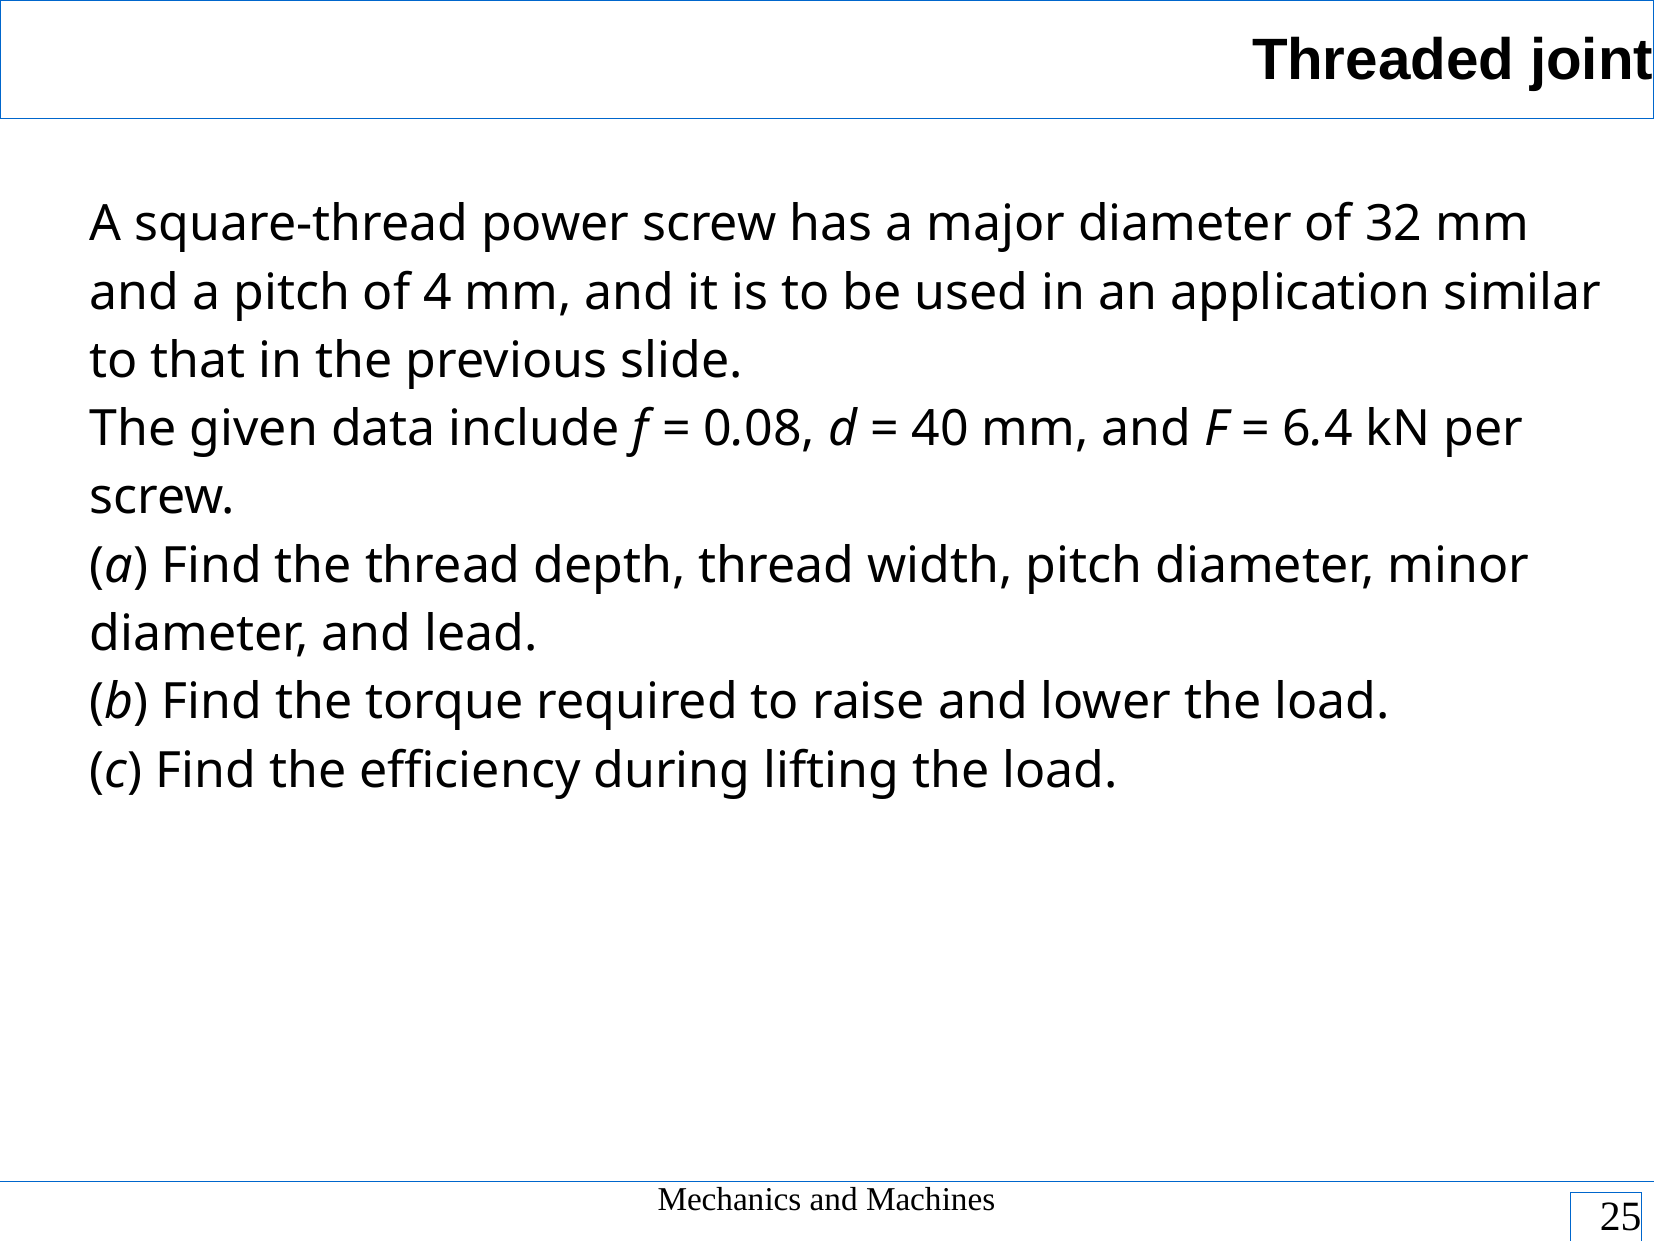

# Threaded joint
A square-thread power screw has a major diameter of 32 mm and a pitch of 4 mm, and it is to be used in an application similar to that in the previous slide.
The given data include f = 0.08, d = 40 mm, and F = 6.4 kN per screw.
(a) Find the thread depth, thread width, pitch diameter, minor diameter, and lead.
(b) Find the torque required to raise and lower the load.
(c) Find the efficiency during lifting the load.
Mechanics and Machines
25